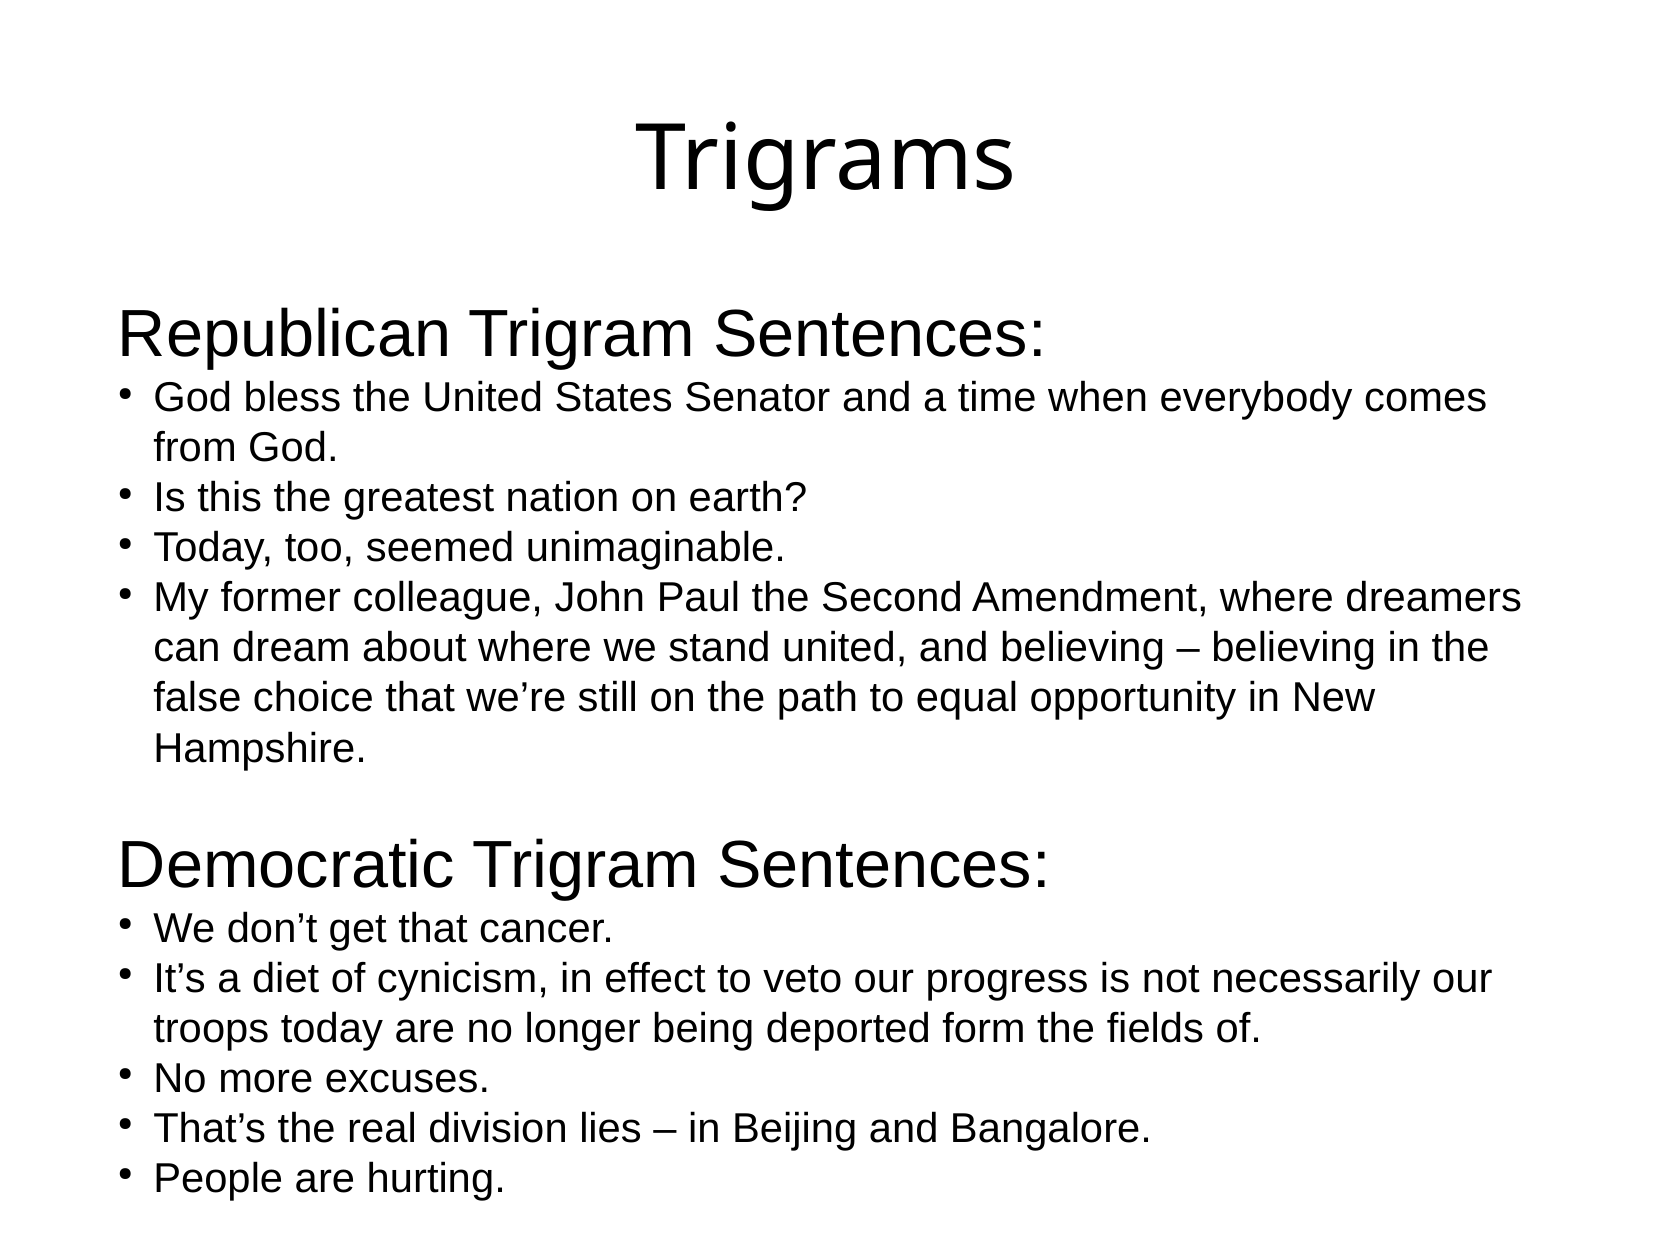

Trigrams
Republican Trigram Sentences:
God bless the United States Senator and a time when everybody comes from God.
Is this the greatest nation on earth?
Today, too, seemed unimaginable.
My former colleague, John Paul the Second Amendment, where dreamers can dream about where we stand united, and believing – believing in the false choice that we’re still on the path to equal opportunity in New Hampshire.
Democratic Trigram Sentences:
We don’t get that cancer.
It’s a diet of cynicism, in effect to veto our progress is not necessarily our troops today are no longer being deported form the fields of.
No more excuses.
That’s the real division lies – in Beijing and Bangalore.
People are hurting.